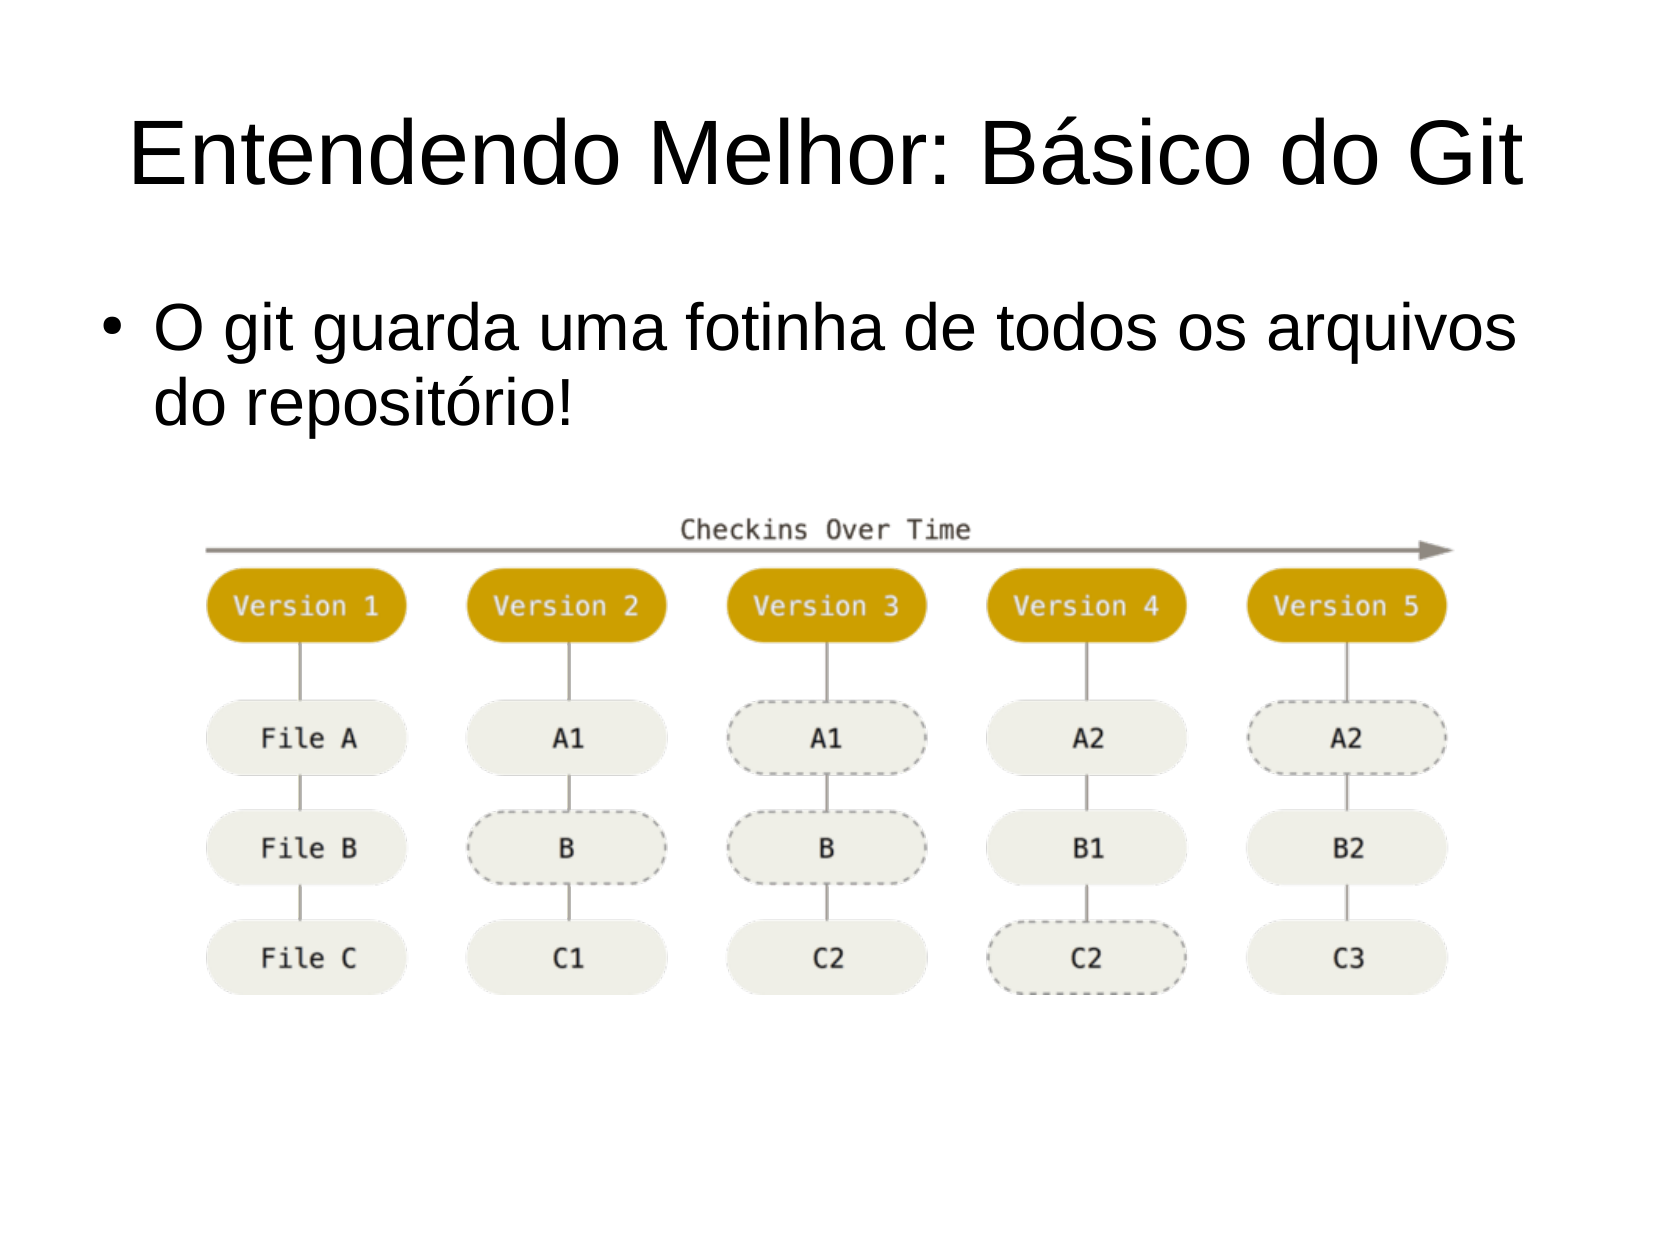

# Entendendo Melhor: Básico do Git
O git guarda uma fotinha de todos os arquivos do repositório!